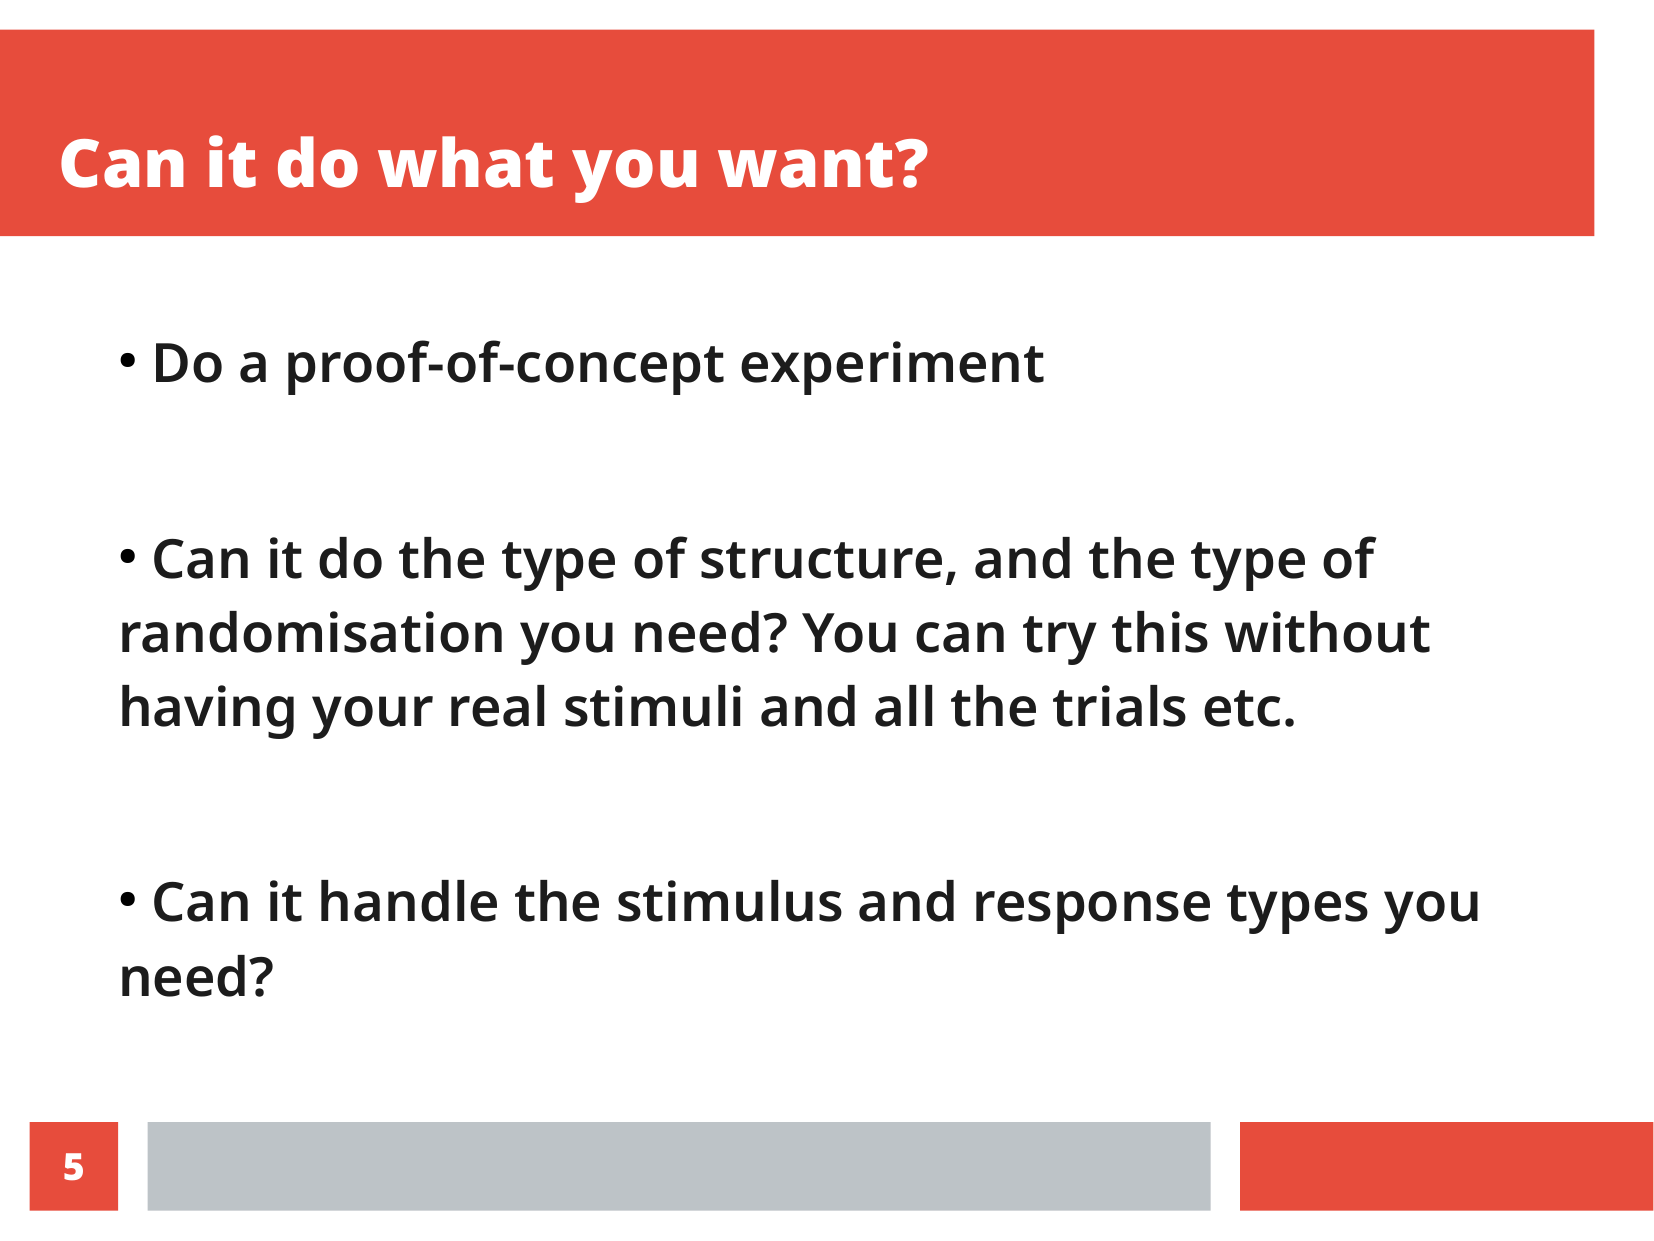

# Can it do what you want?
 Do a proof-of-concept experiment
 Can it do the type of structure, and the type of randomisation you need? You can try this without having your real stimuli and all the trials etc.
 Can it handle the stimulus and response types you need?
5